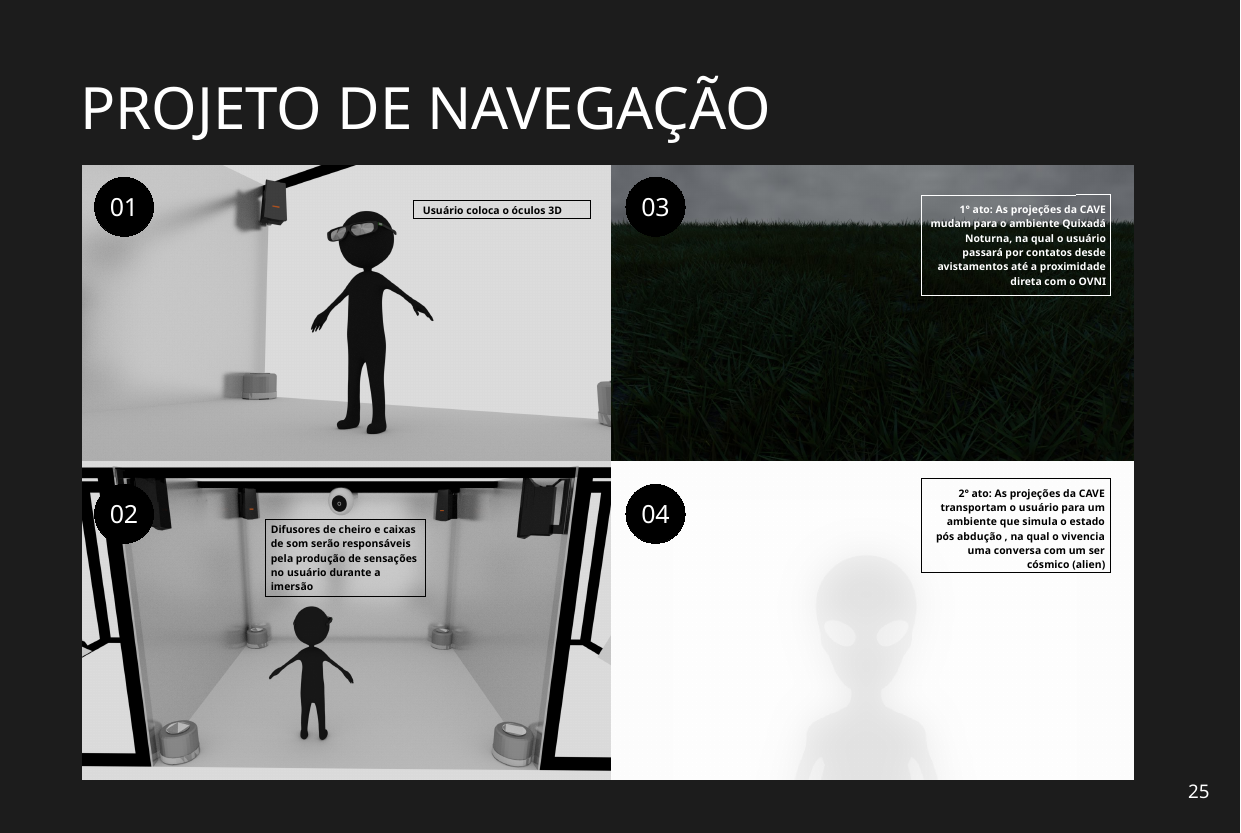

PROJETO DE NAVEGAÇÃO
01
03
1° ato: As projeções da CAVE mudam para o ambiente Quixadá Noturna, na qual o usuário passará por contatos desde avistamentos até a proximidade direta com o OVNI
Usuário coloca o óculos 3D
2° ato: As projeções da CAVE transportam o usuário para um ambiente que simula o estado pós abdução , na qual o vivencia uma conversa com um ser cósmico (alien)
02
04
Difusores de cheiro e caixas de som serão responsáveis pela produção de sensações no usuário durante a imersão
# 25